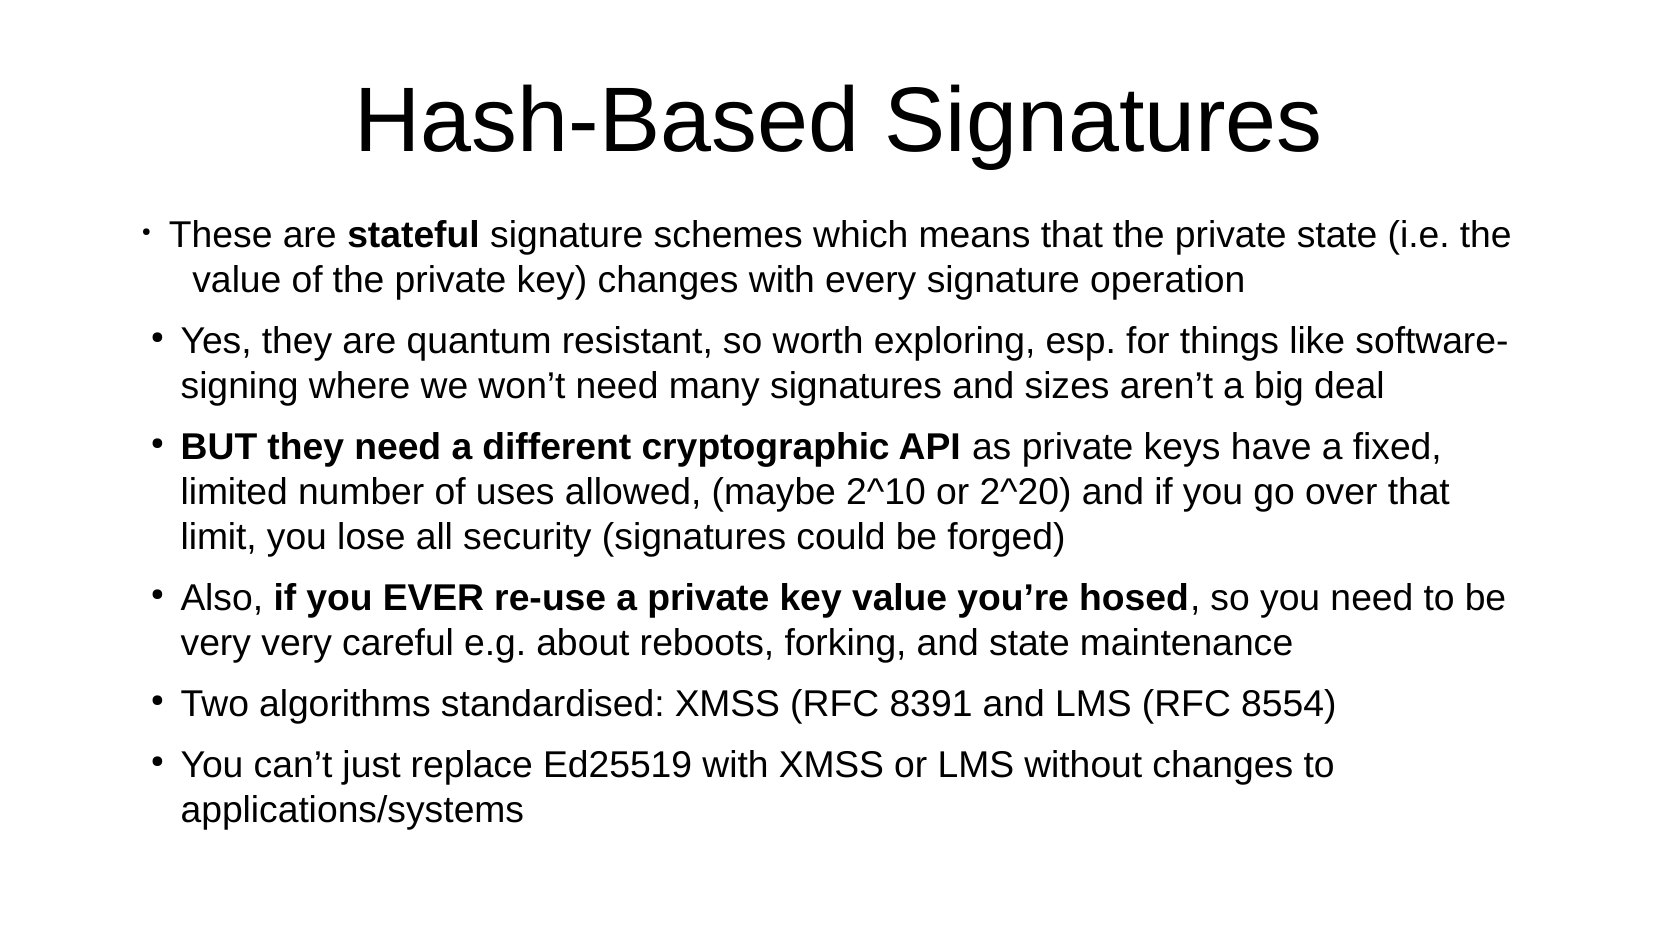

# Hash-Based Signatures
 These are stateful signature schemes which means that the private state (i.e. the value of the private key) changes with every signature operation
Yes, they are quantum resistant, so worth exploring, esp. for things like software-signing where we won’t need many signatures and sizes aren’t a big deal
BUT they need a different cryptographic API as private keys have a fixed, limited number of uses allowed, (maybe 2^10 or 2^20) and if you go over that limit, you lose all security (signatures could be forged)
Also, if you EVER re-use a private key value you’re hosed, so you need to be very very careful e.g. about reboots, forking, and state maintenance
Two algorithms standardised: XMSS (RFC 8391 and LMS (RFC 8554)
You can’t just replace Ed25519 with XMSS or LMS without changes to applications/systems